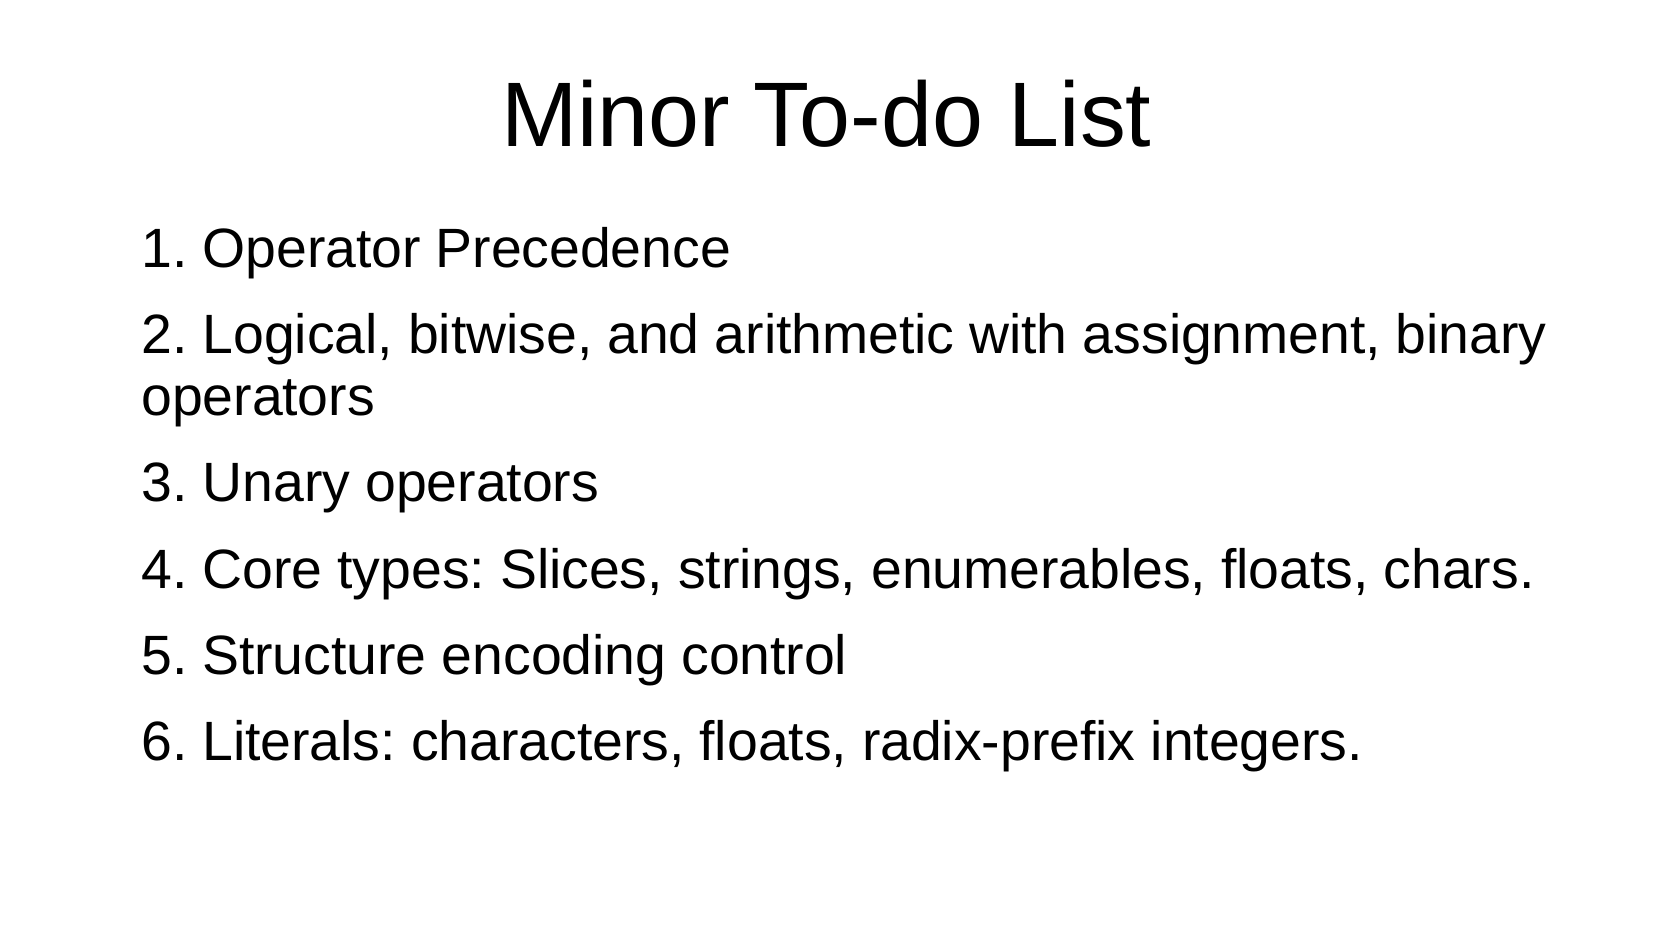

# Minor To-do List
1. Operator Precedence
2. Logical, bitwise, and arithmetic with assignment, binary operators
3. Unary operators
4. Core types: Slices, strings, enumerables, floats, chars.
5. Structure encoding control
6. Literals: characters, floats, radix-prefix integers.